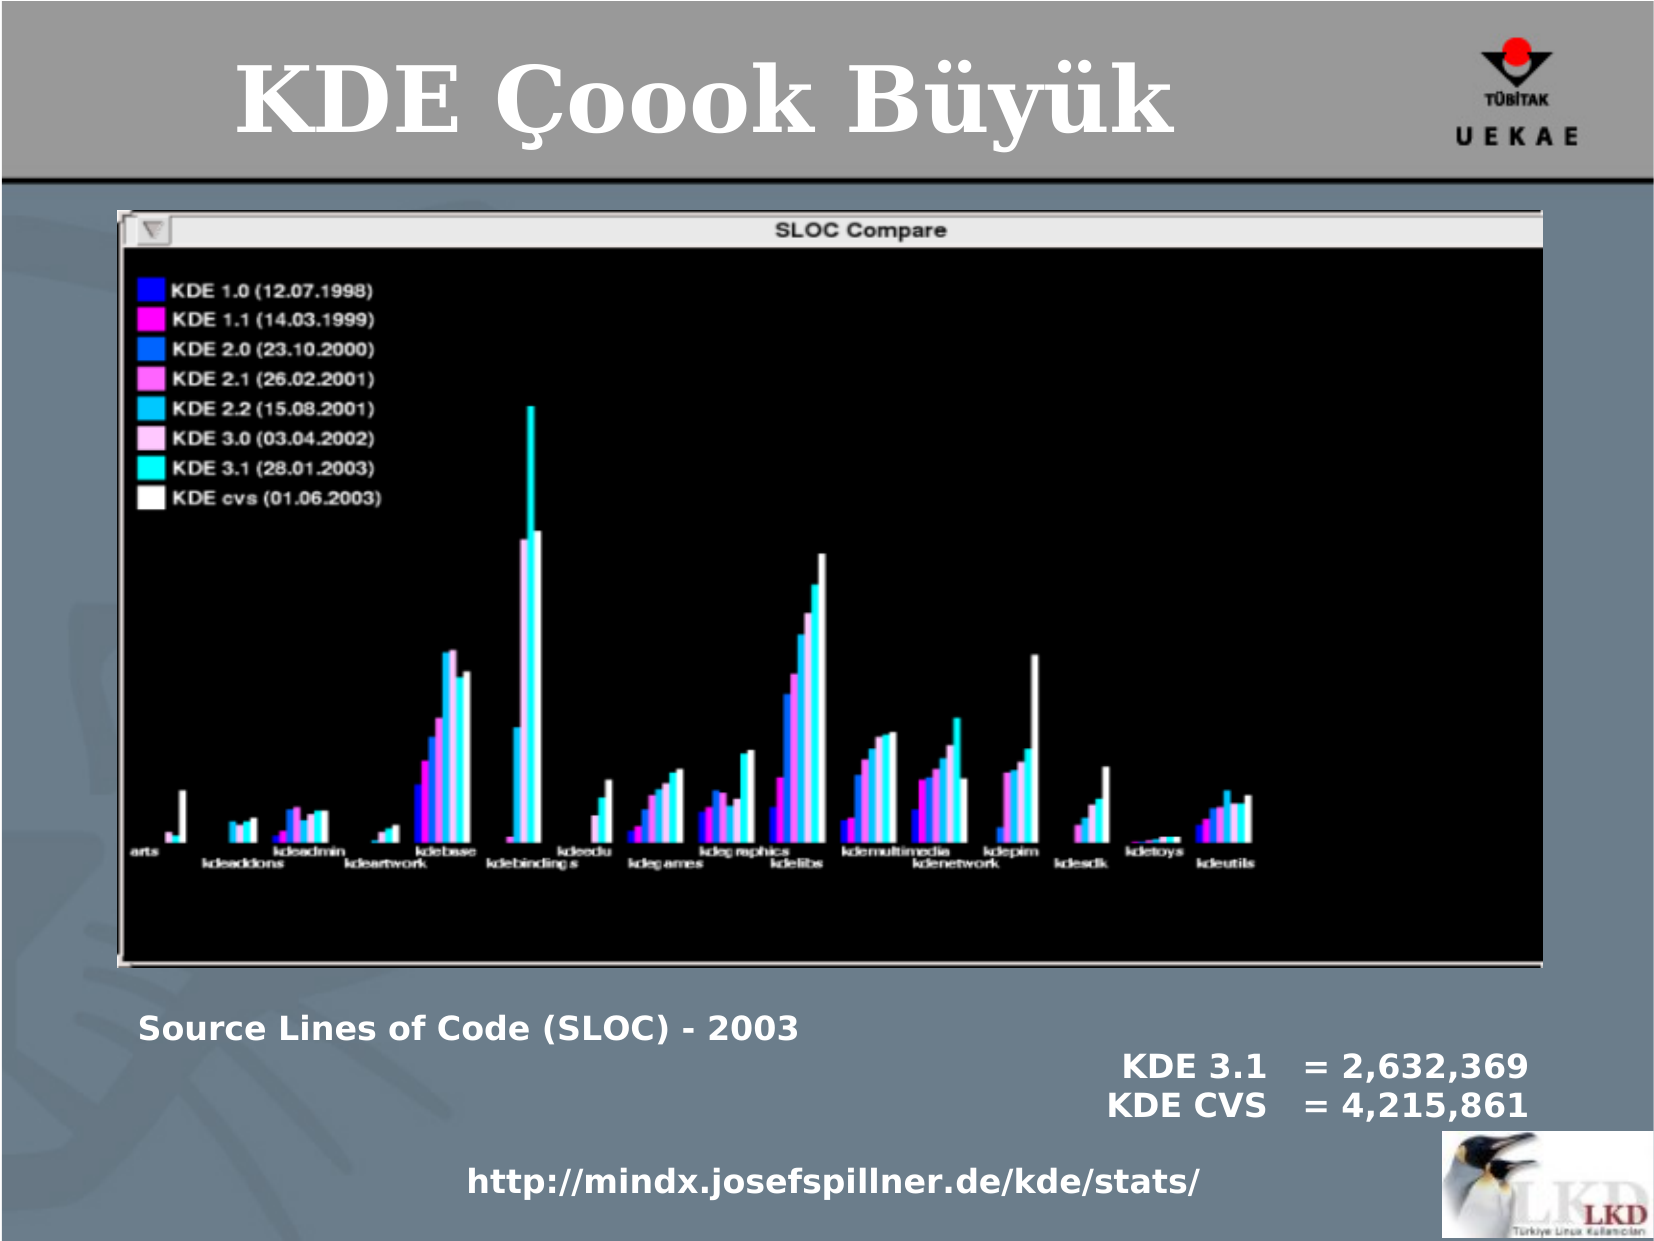

# KDE Çoook Büyük
Source Lines of Code (SLOC) - 2003
KDE 3.1 = 2,632,369
KDE CVS = 4,215,861
http://mindx.josefspillner.de/kde/stats/